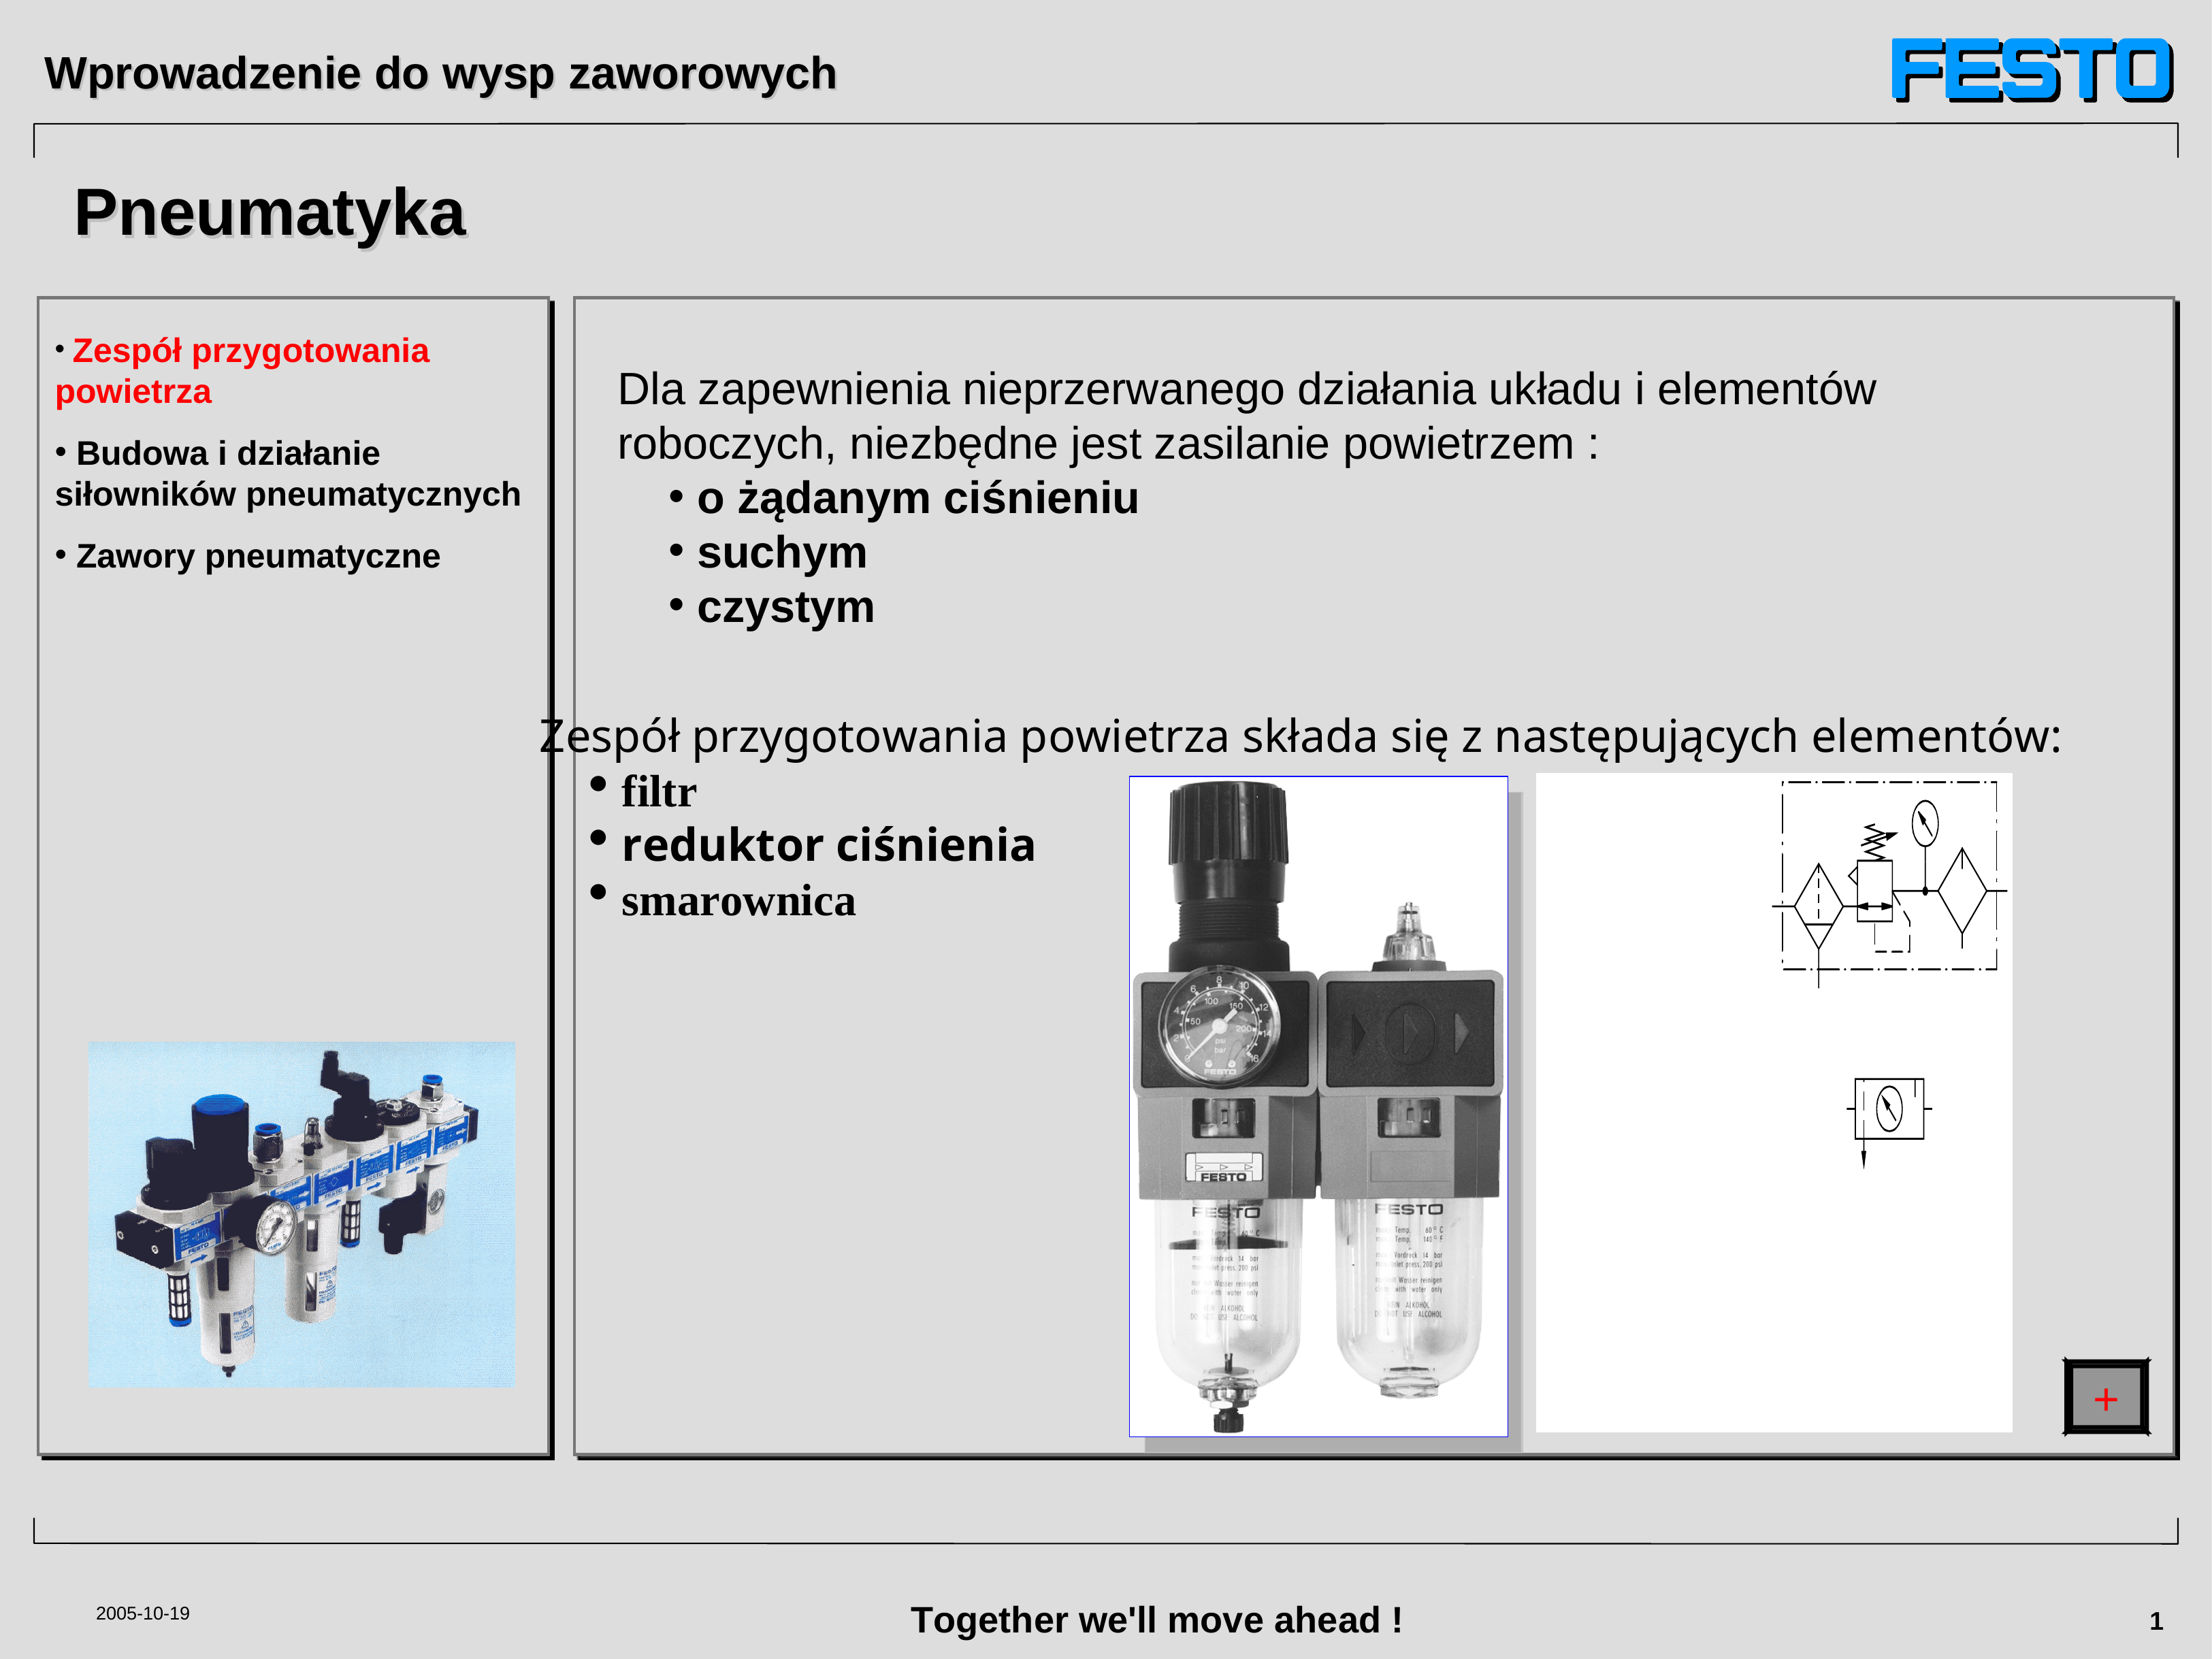

# Pneumatyka
 Zespół przygotowania powietrza
 Budowa i działanie siłowników pneumatycznych
 Zawory pneumatyczne
Dla zapewnienia nieprzerwanego działania układu i elementów roboczych, niezbędne jest zasilanie powietrzem :
 o żądanym ciśnieniu
 suchym
 czystym
Zespół przygotowania powietrza składa się z następujących elementów:
 filtr
 reduktor ciśnienia
 smarownica
+
2005-10-19
Together we'll move ahead !